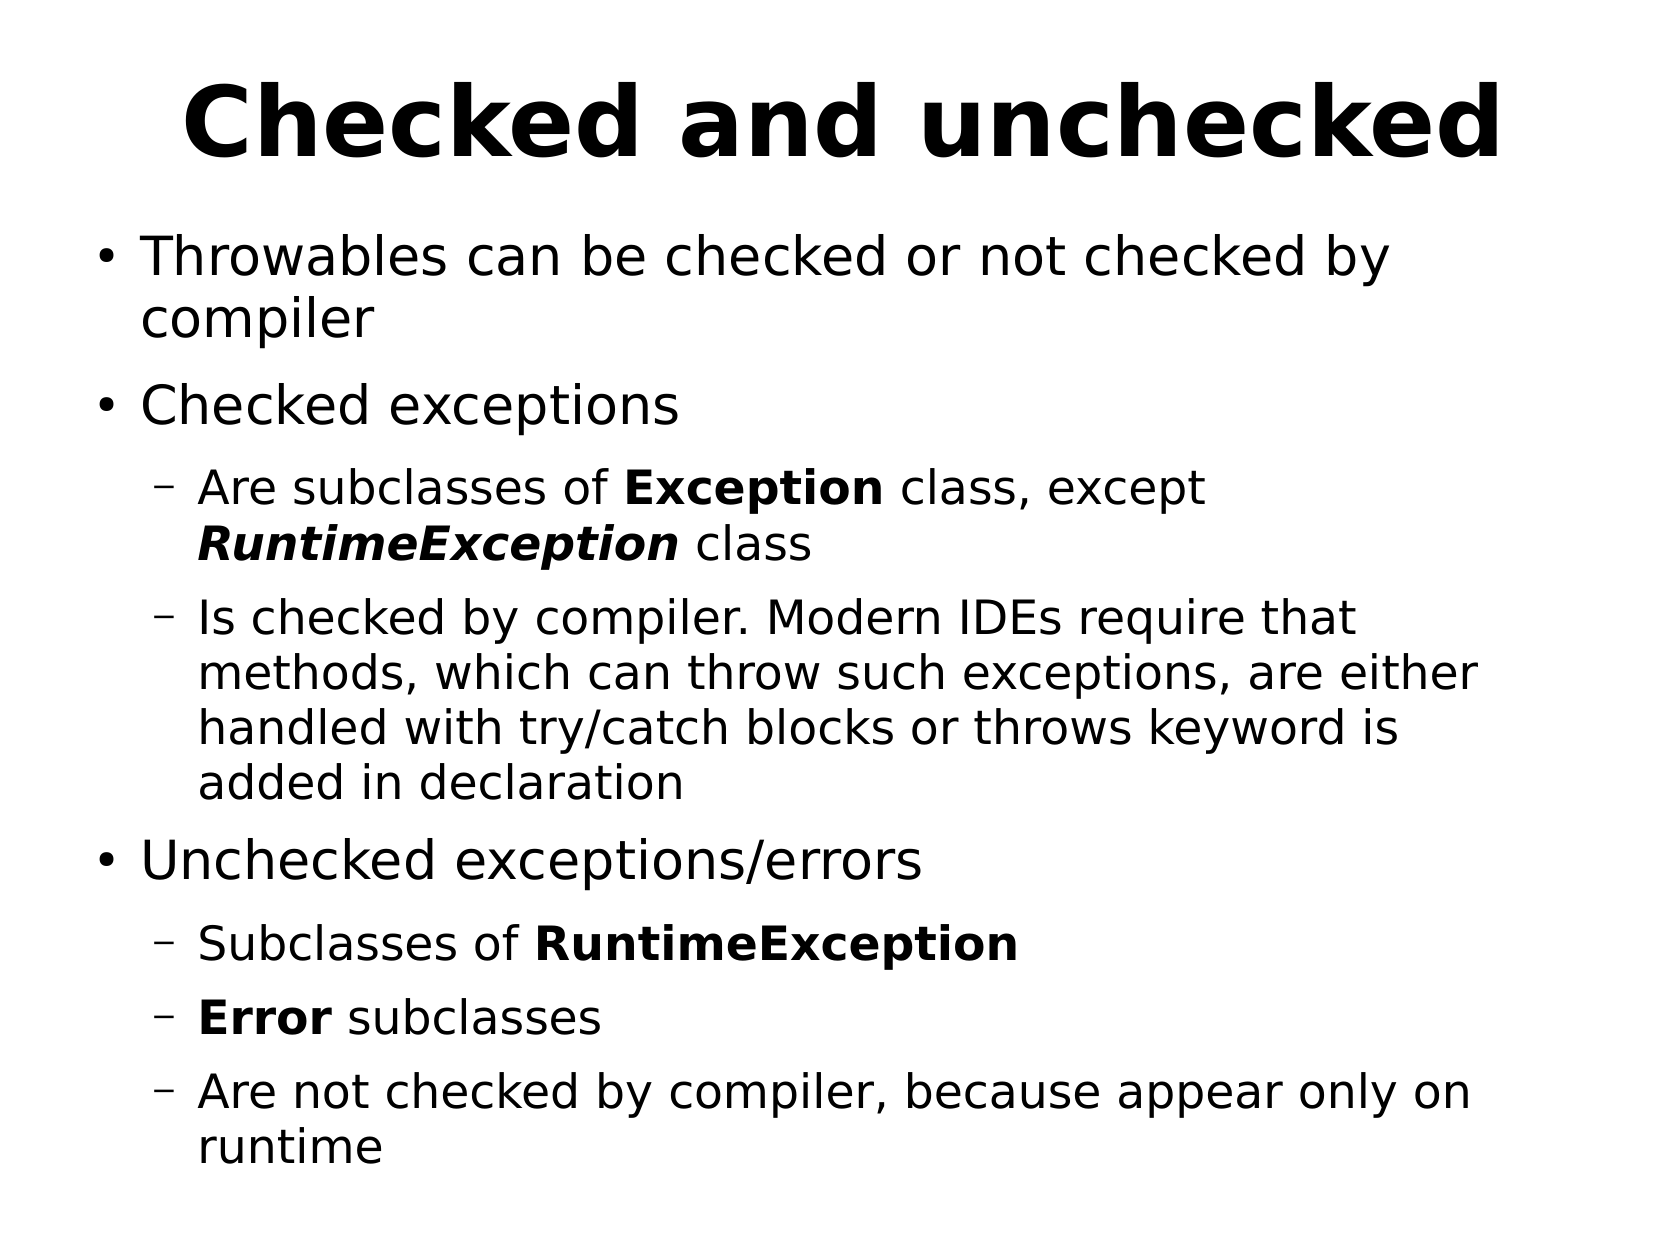

# Checked and unchecked
Throwables can be checked or not checked by compiler
Checked exceptions
Are subclasses of Exception class, except RuntimeException class
Is checked by compiler. Modern IDEs require that methods, which can throw such exceptions, are either handled with try/catch blocks or throws keyword is added in declaration
Unchecked exceptions/errors
Subclasses of RuntimeException
Error subclasses
Are not checked by compiler, because appear only on runtime